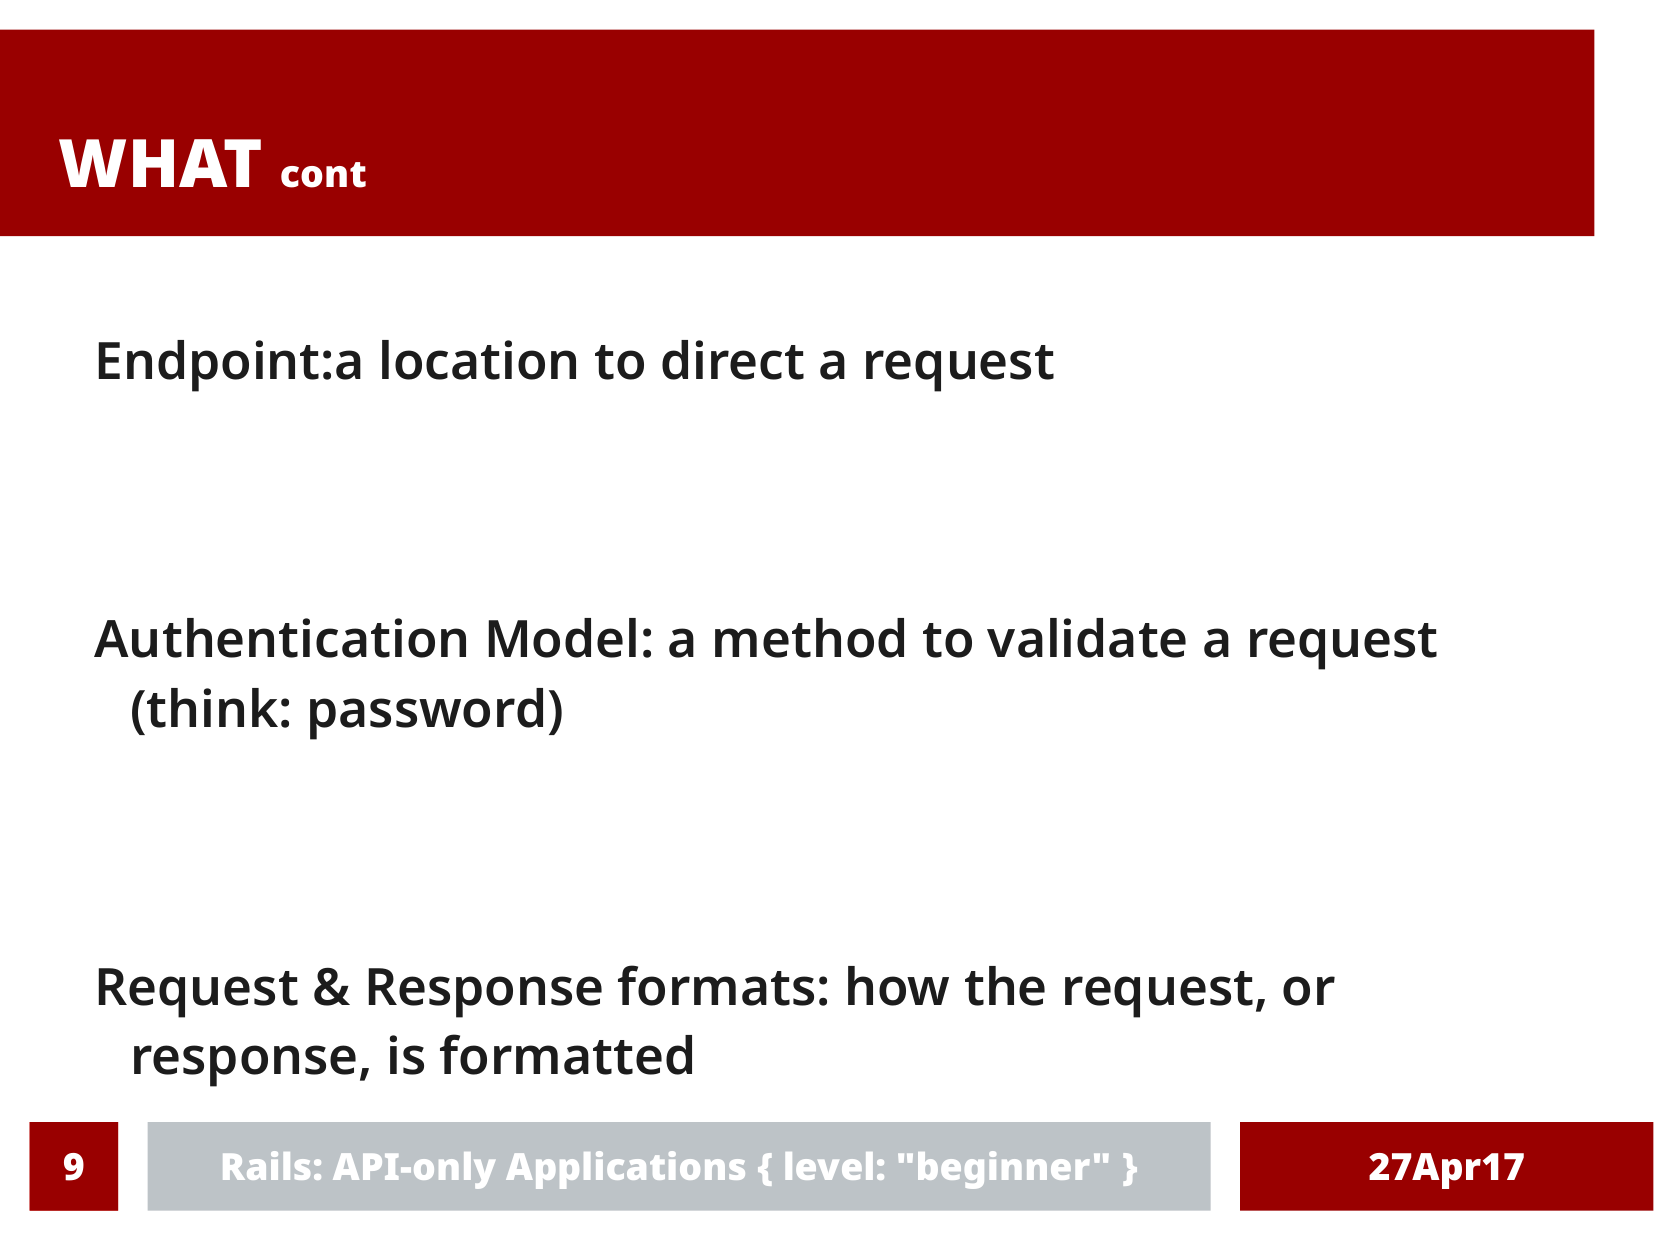

# WHAT cont
Endpoint:a location to direct a request
Authentication Model: a method to validate a request (think: password)
Request & Response formats: how the request, or response, is formatted
9